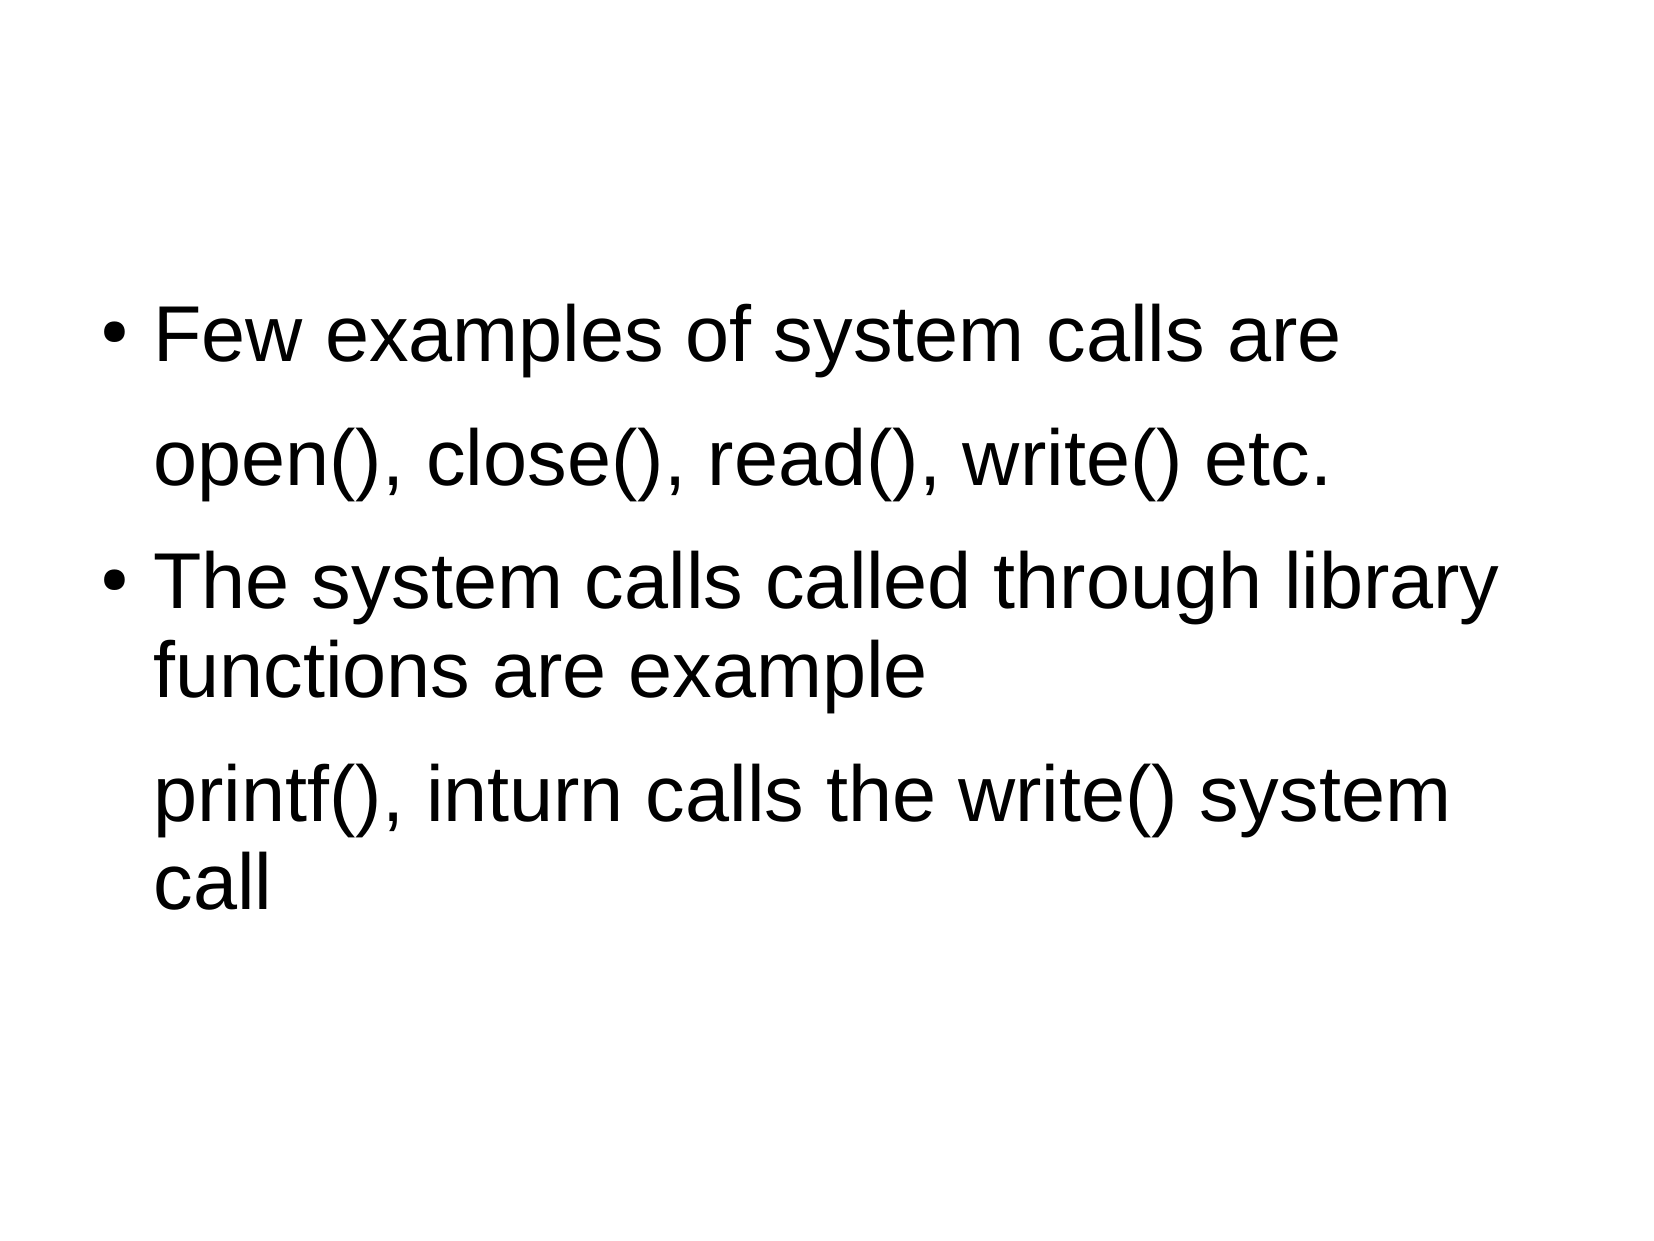

# Few examples of system calls are
open(), close(), read(), write() etc.
The system calls called through library functions are example
printf(), inturn calls the write() system call